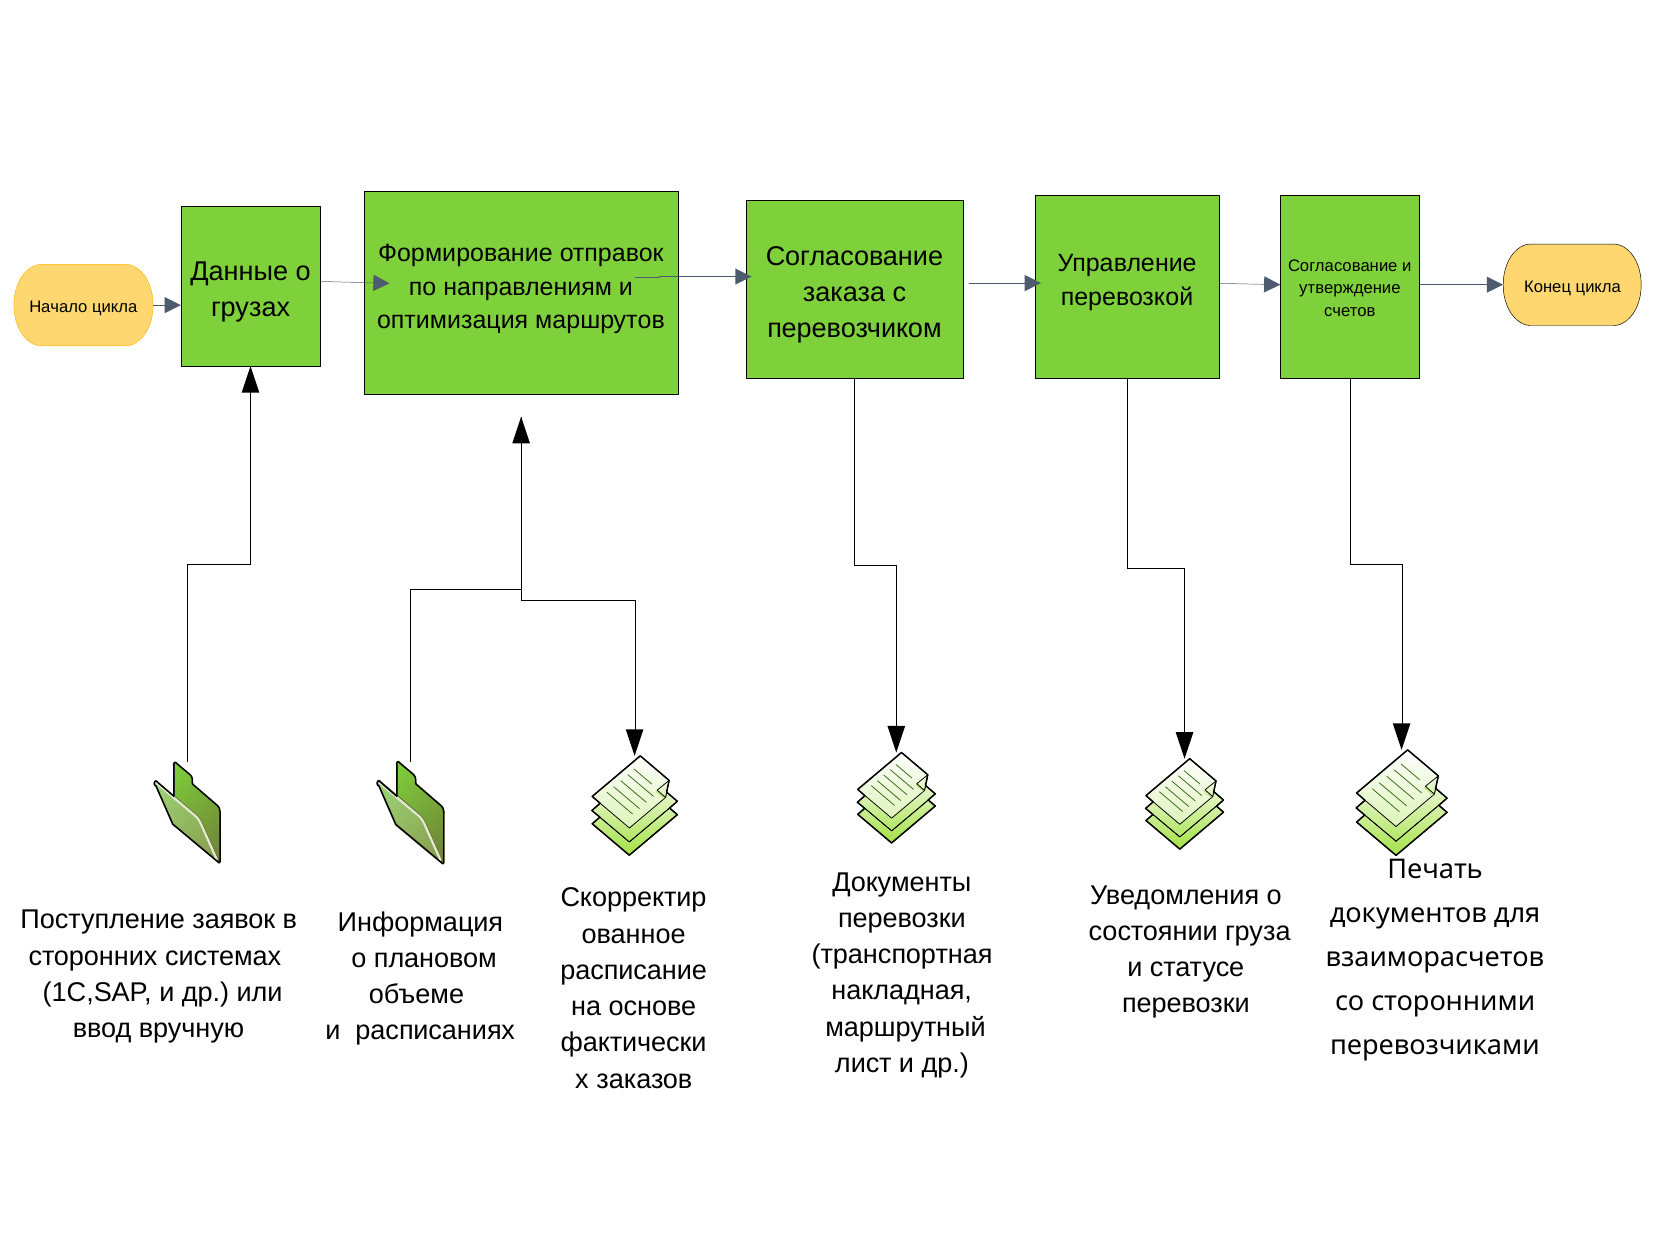

Формирование отправок по направлениям и оптимизация маршрутов
Управление перевозкой
Согласование и утверждение счетов
Согласование заказа с перевозчиком
Данные о грузах
Конец цикла
Начало цикла
Поступление заявок в сторонних системах
 (1С,SAP, и др.) или ввод вручную
Печать документов для взаиморасчетов со сторонними перевозчиками
Документы перевозки
(транспортная накладная,
 маршрутный лист и др.)
Уведомления о
 состоянии груза и статусе перевозки
Скорректированное расписание на основе фактических заказов
Информация
 о плановом объеме
и расписаниях